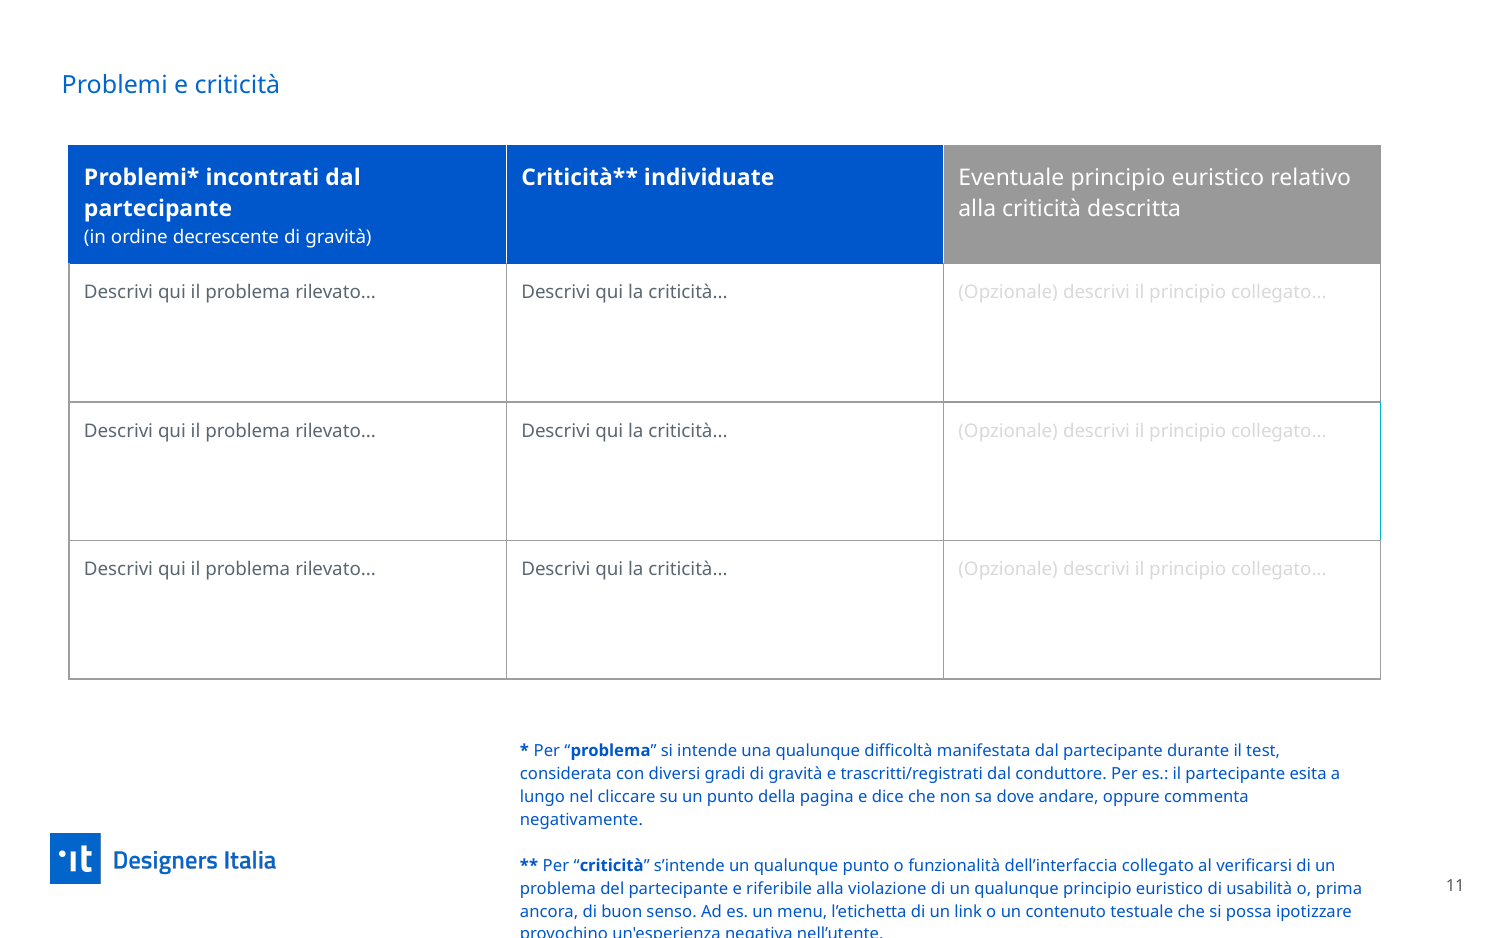

Problemi e criticità
| Problemi\* incontrati dal partecipante (in ordine decrescente di gravità) | Criticità\*\* individuate | Eventuale principio euristico relativo alla criticità descritta |
| --- | --- | --- |
| Descrivi qui il problema rilevato... | Descrivi qui la criticità... | (Opzionale) descrivi il principio collegato... |
| Descrivi qui il problema rilevato... | Descrivi qui la criticità... | (Opzionale) descrivi il principio collegato... |
| Descrivi qui il problema rilevato... | Descrivi qui la criticità... | (Opzionale) descrivi il principio collegato... |
* Per “problema” si intende una qualunque difficoltà manifestata dal partecipante durante il test, considerata con diversi gradi di gravità e trascritti/registrati dal conduttore. Per es.: il partecipante esita a lungo nel cliccare su un punto della pagina e dice che non sa dove andare, oppure commenta negativamente.
** Per “criticità” s’intende un qualunque punto o funzionalità dell’interfaccia collegato al verificarsi di un problema del partecipante e riferibile alla violazione di un qualunque principio euristico di usabilità o, prima ancora, di buon senso. Ad es. un menu, l’etichetta di un link o un contenuto testuale che si possa ipotizzare provochino un'esperienza negativa nell’utente.